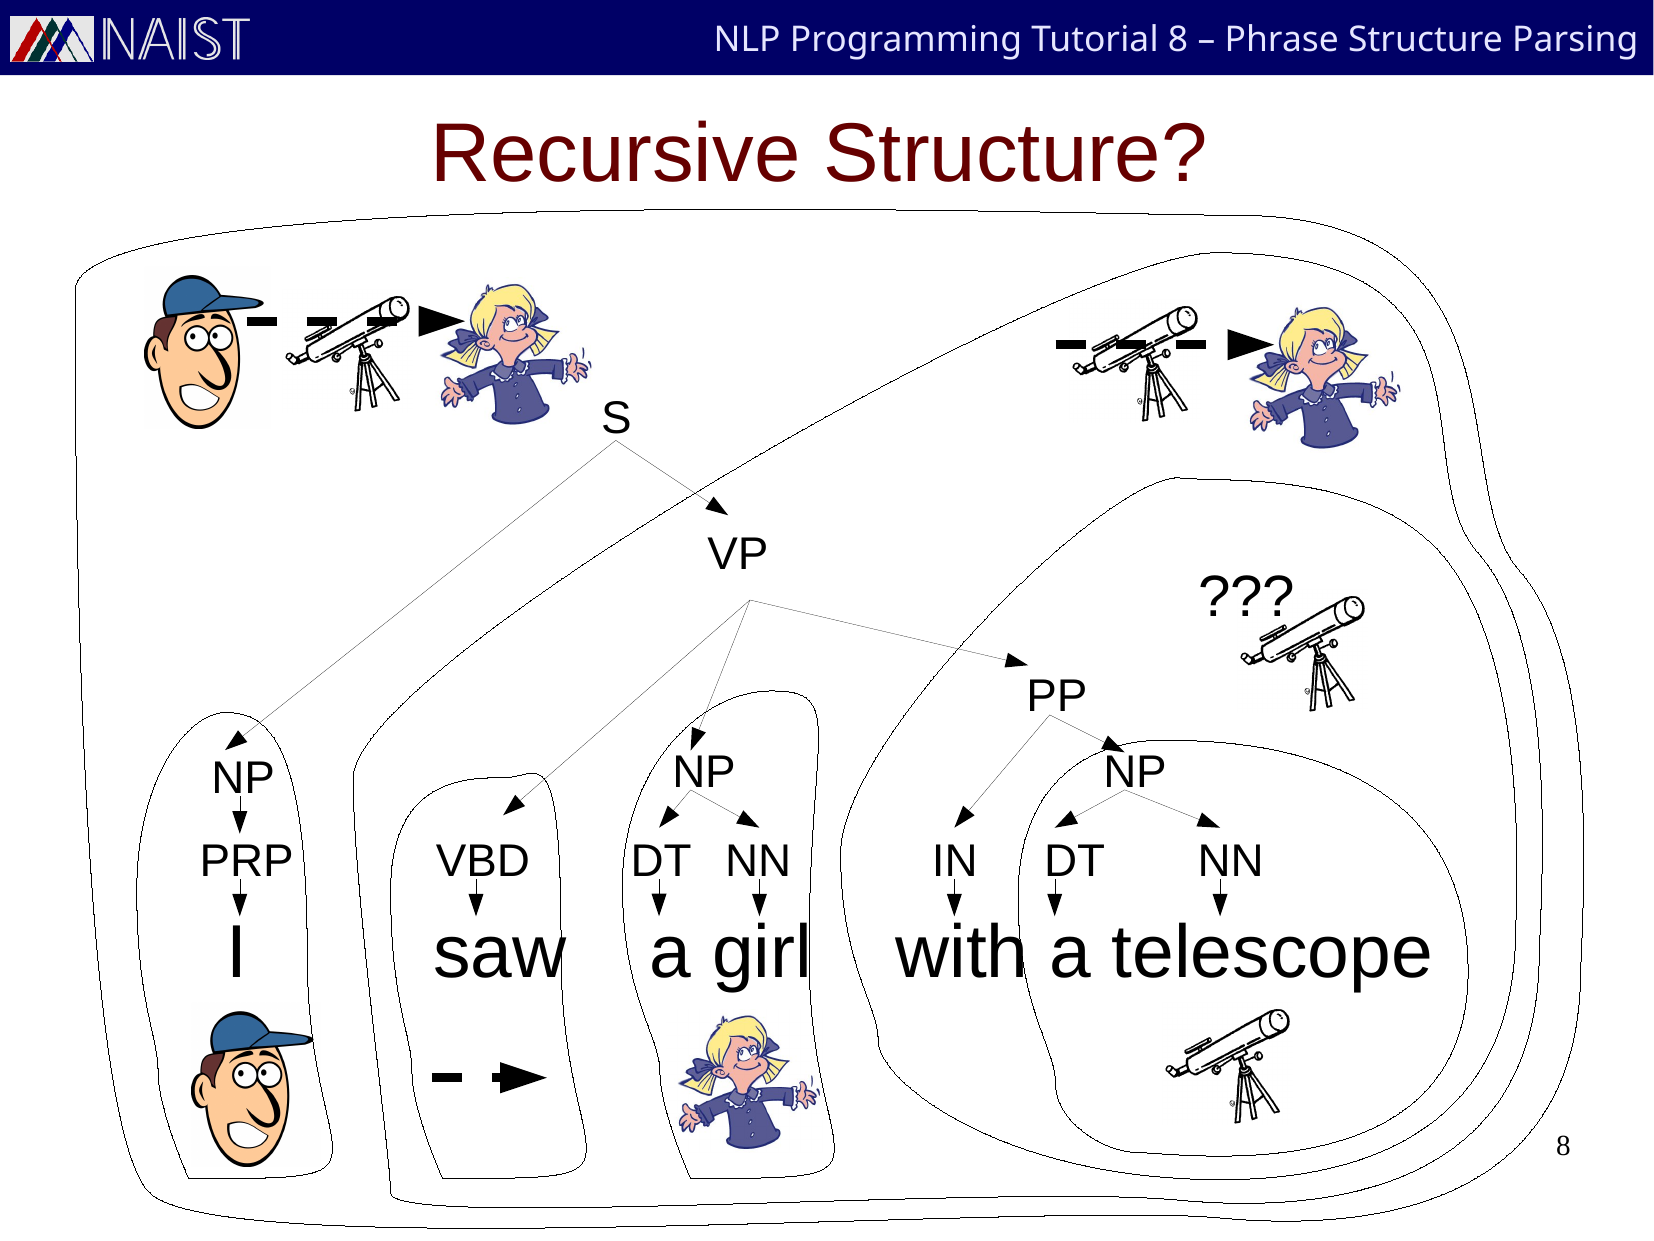

# Recursive Structure?
S
VP
???
PP
NP
NP
NP
PRP
VBD
DT
NN
IN
DT
NN
I saw a girl with a telescope
8